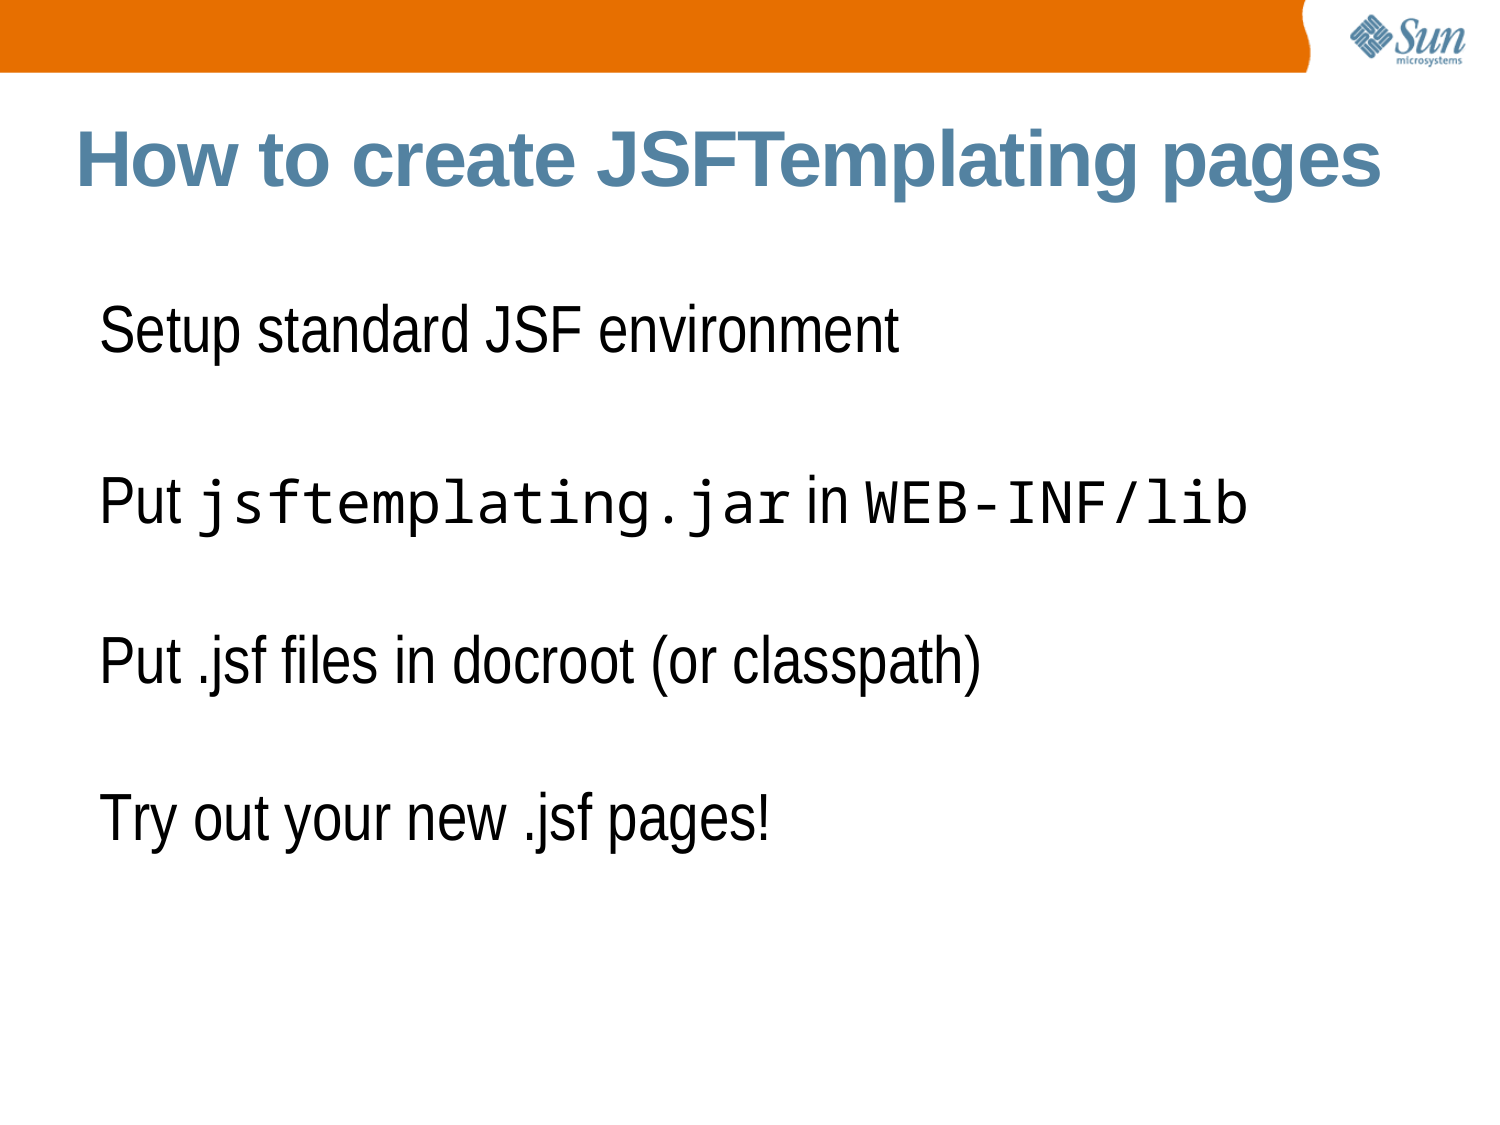

# How to create JSFTemplating pages
 Setup standard JSF environment
 Put jsftemplating.jar in WEB-INF/lib
 Put .jsf files in docroot (or classpath)
 Try out your new .jsf pages!